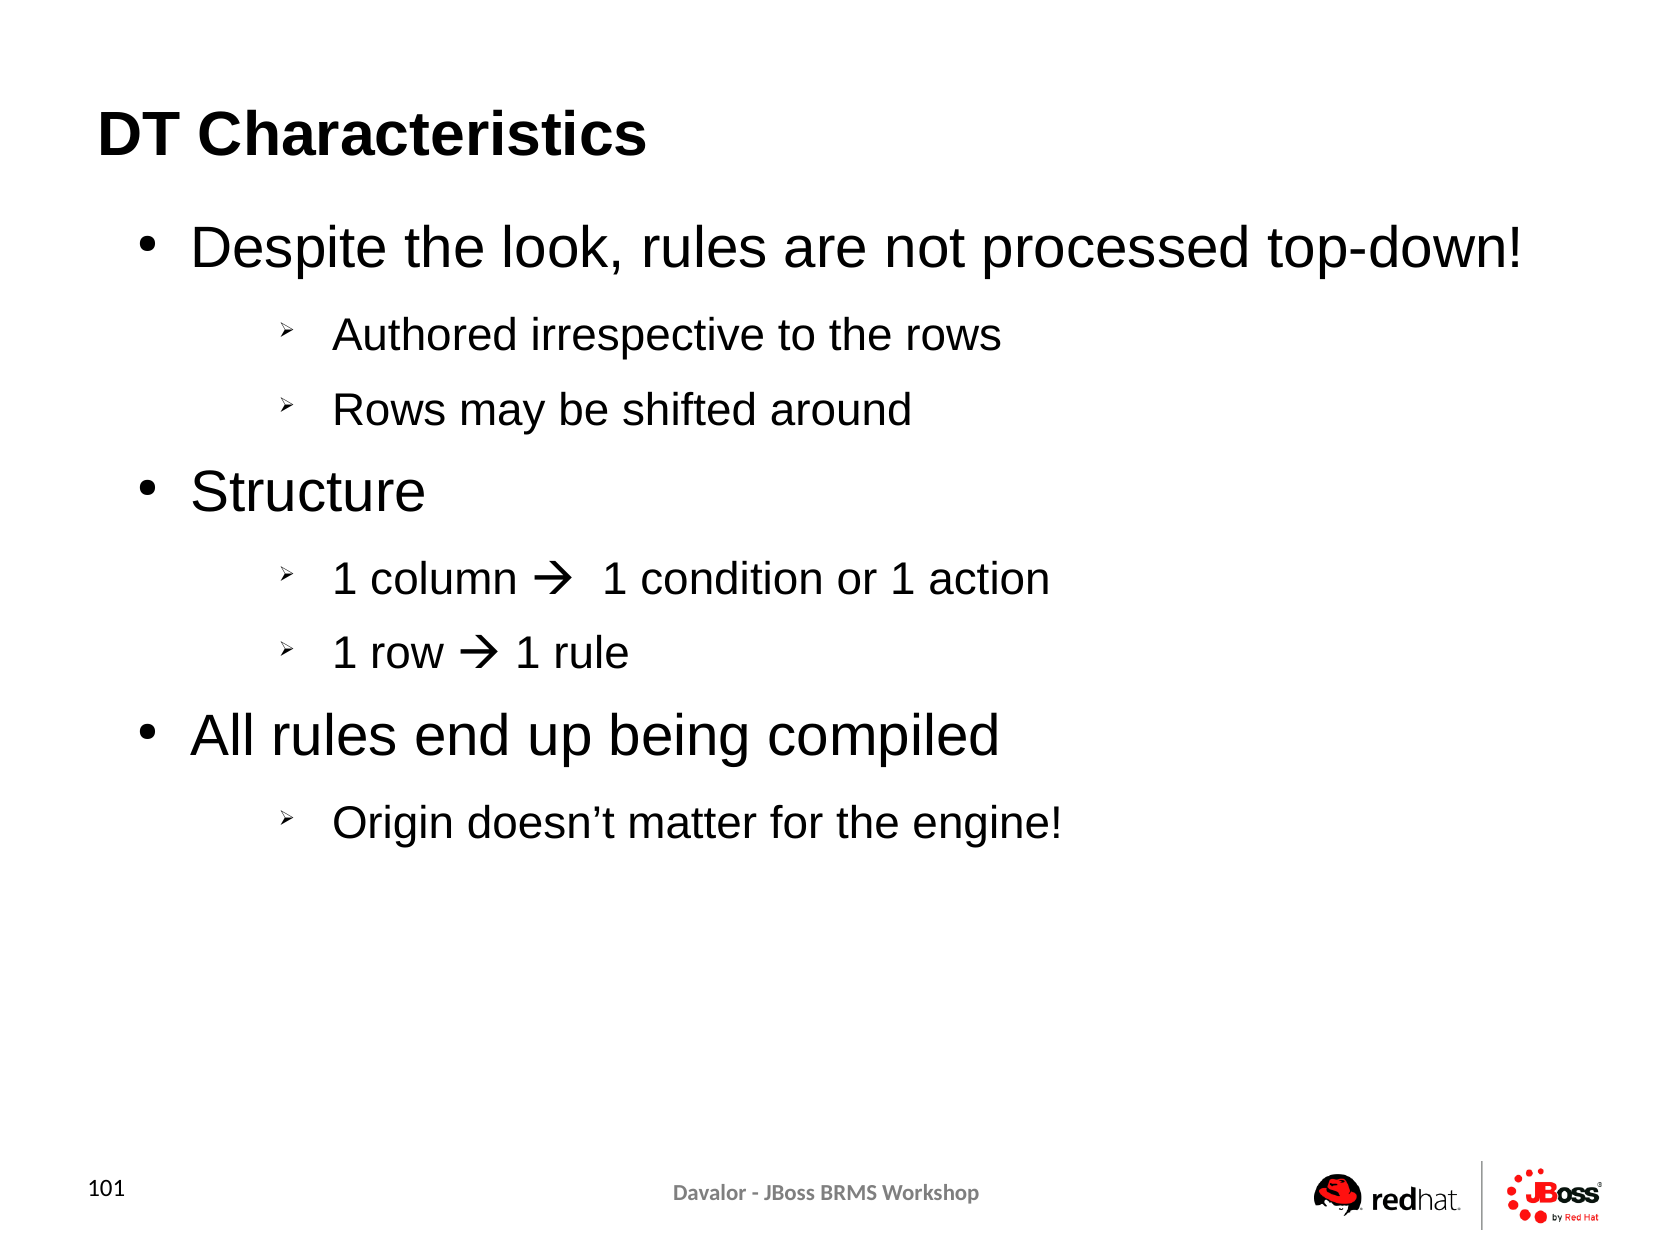

# DT Characteristics
Despite the look, rules are not processed top-down!
Authored irrespective to the rows
Rows may be shifted around
Structure
1 column  1 condition or 1 action
1 row  1 rule
All rules end up being compiled
Origin doesn’t matter for the engine!